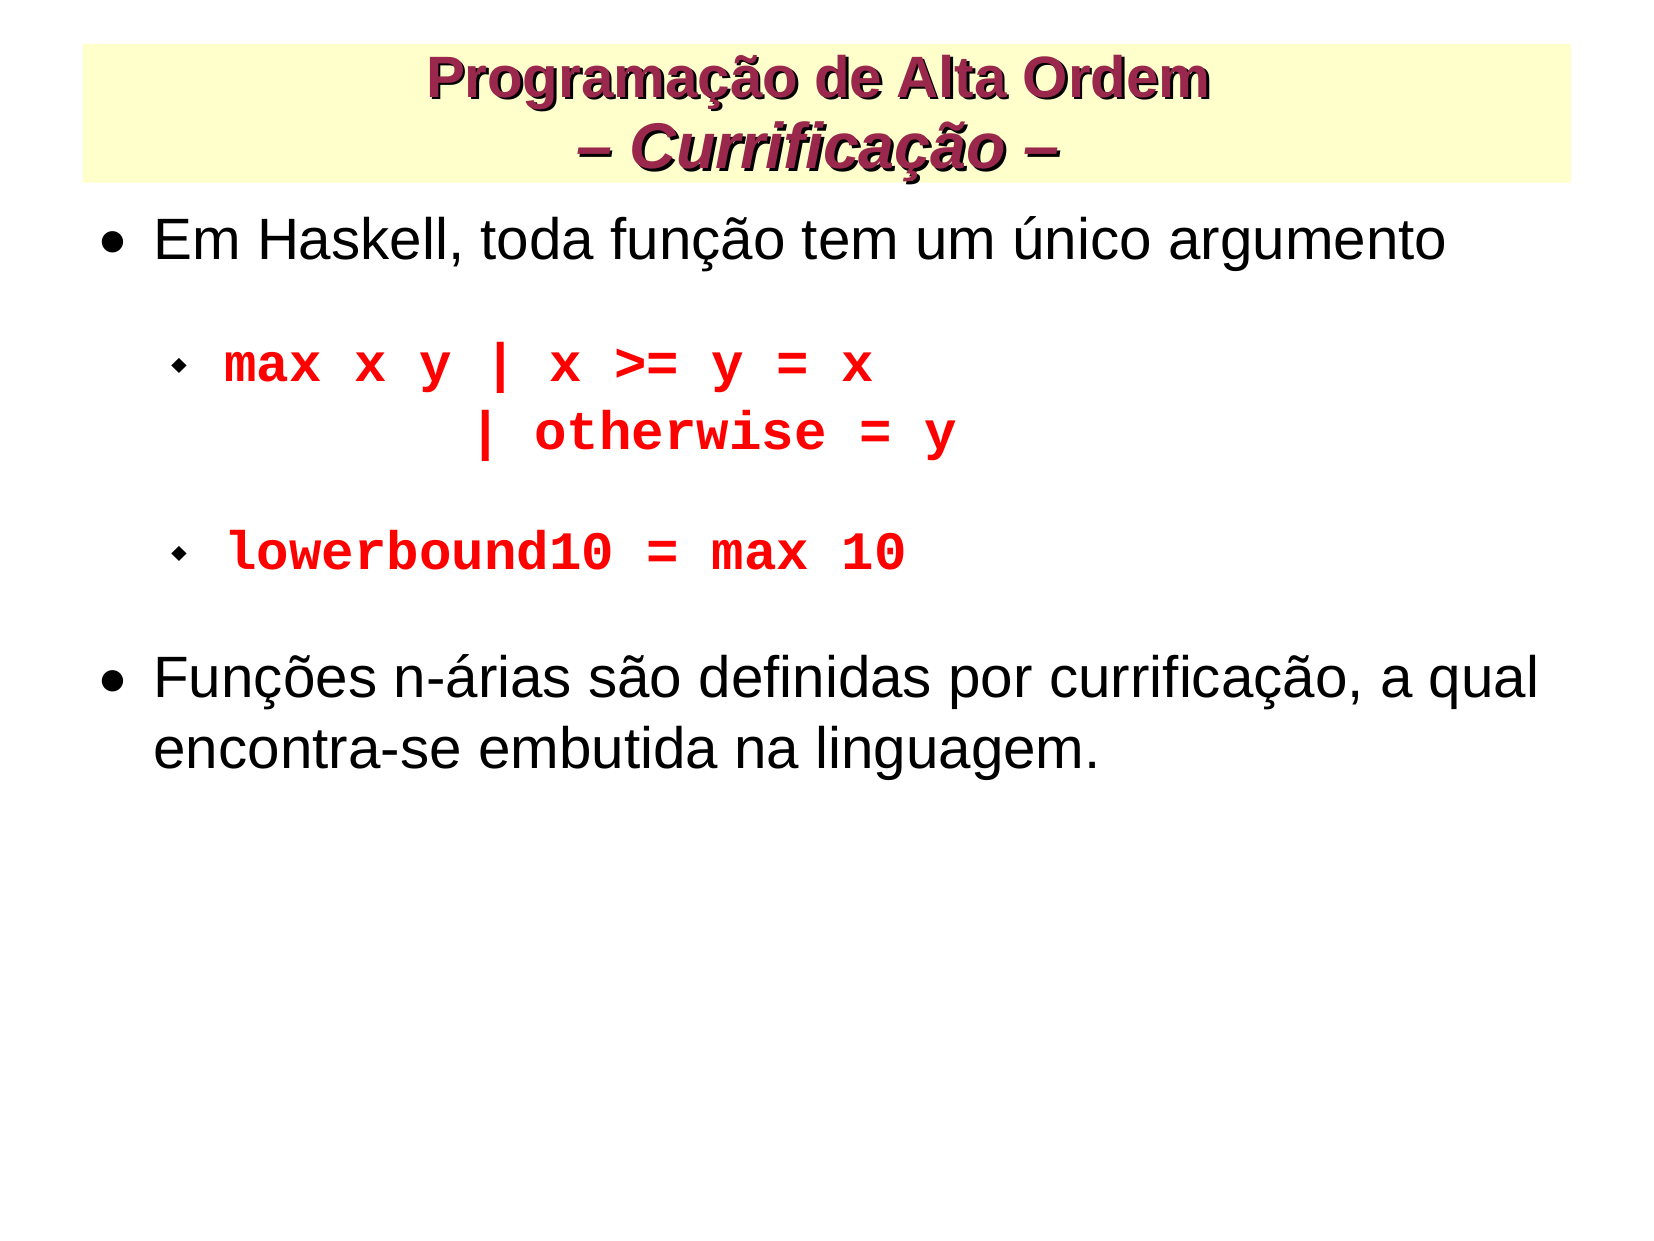

# Programação de Alta Ordem – Currificação –
Em Haskell, toda função tem um único argumento
max x y | x >= y = x
		 | otherwise = y
lowerbound10 = max 10
Funções n-árias são definidas por currificação, a qual encontra-se embutida na linguagem.